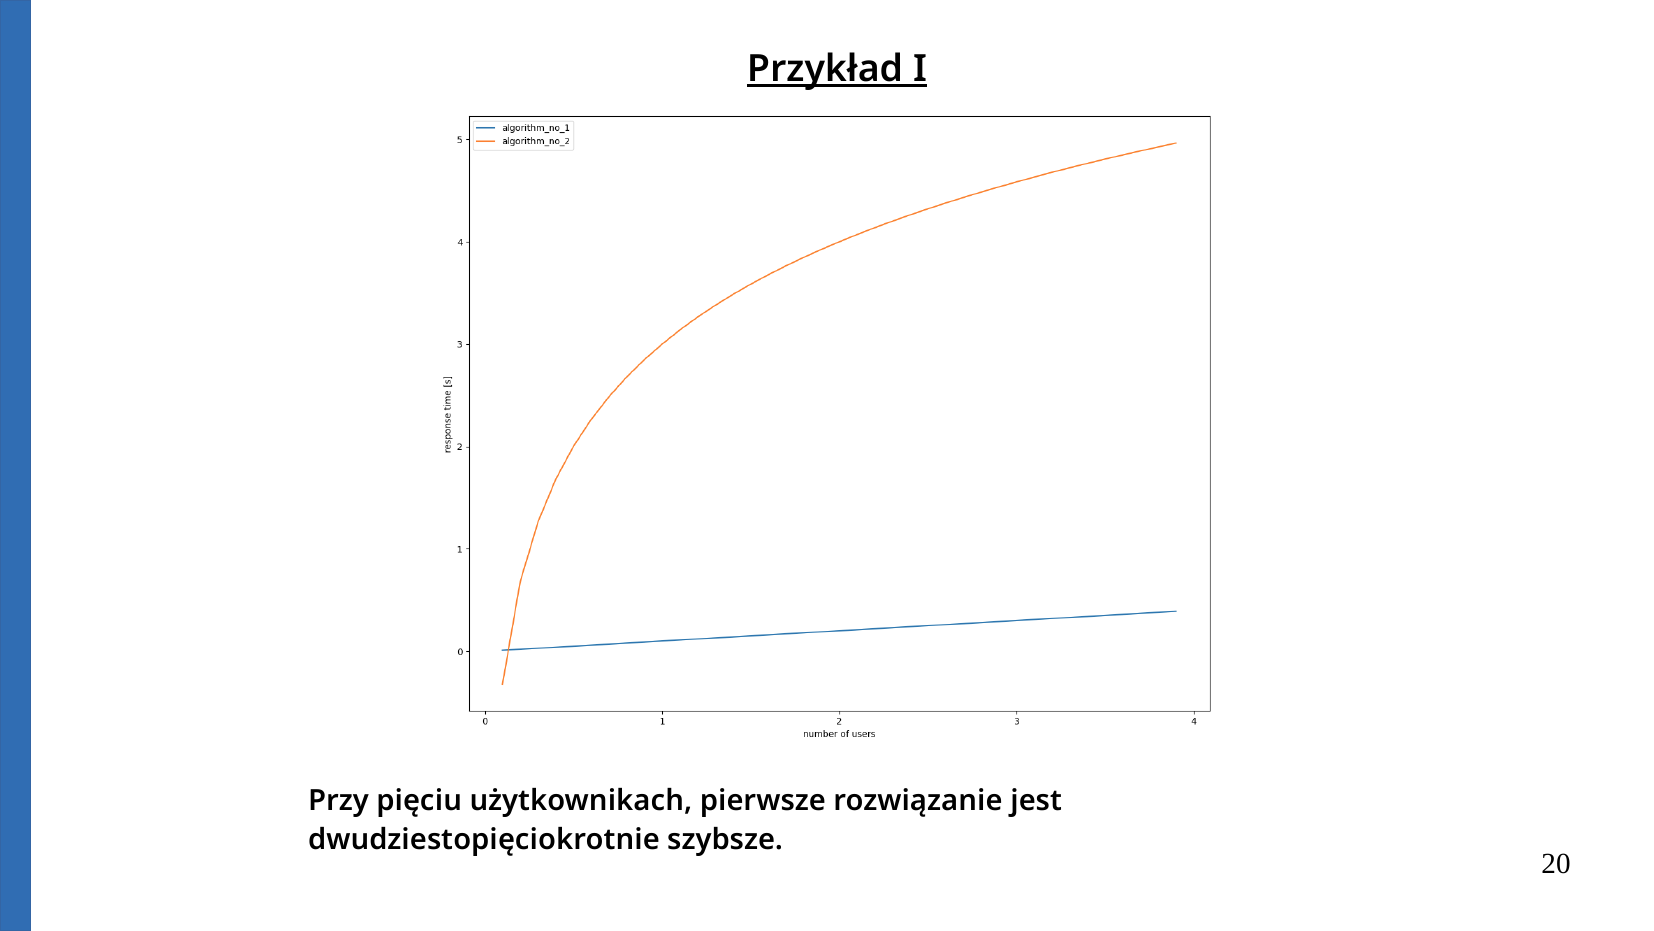

Przykład I
Przy pięciu użytkownikach, pierwsze rozwiązanie jest dwudziestopięciokrotnie szybsze.
20